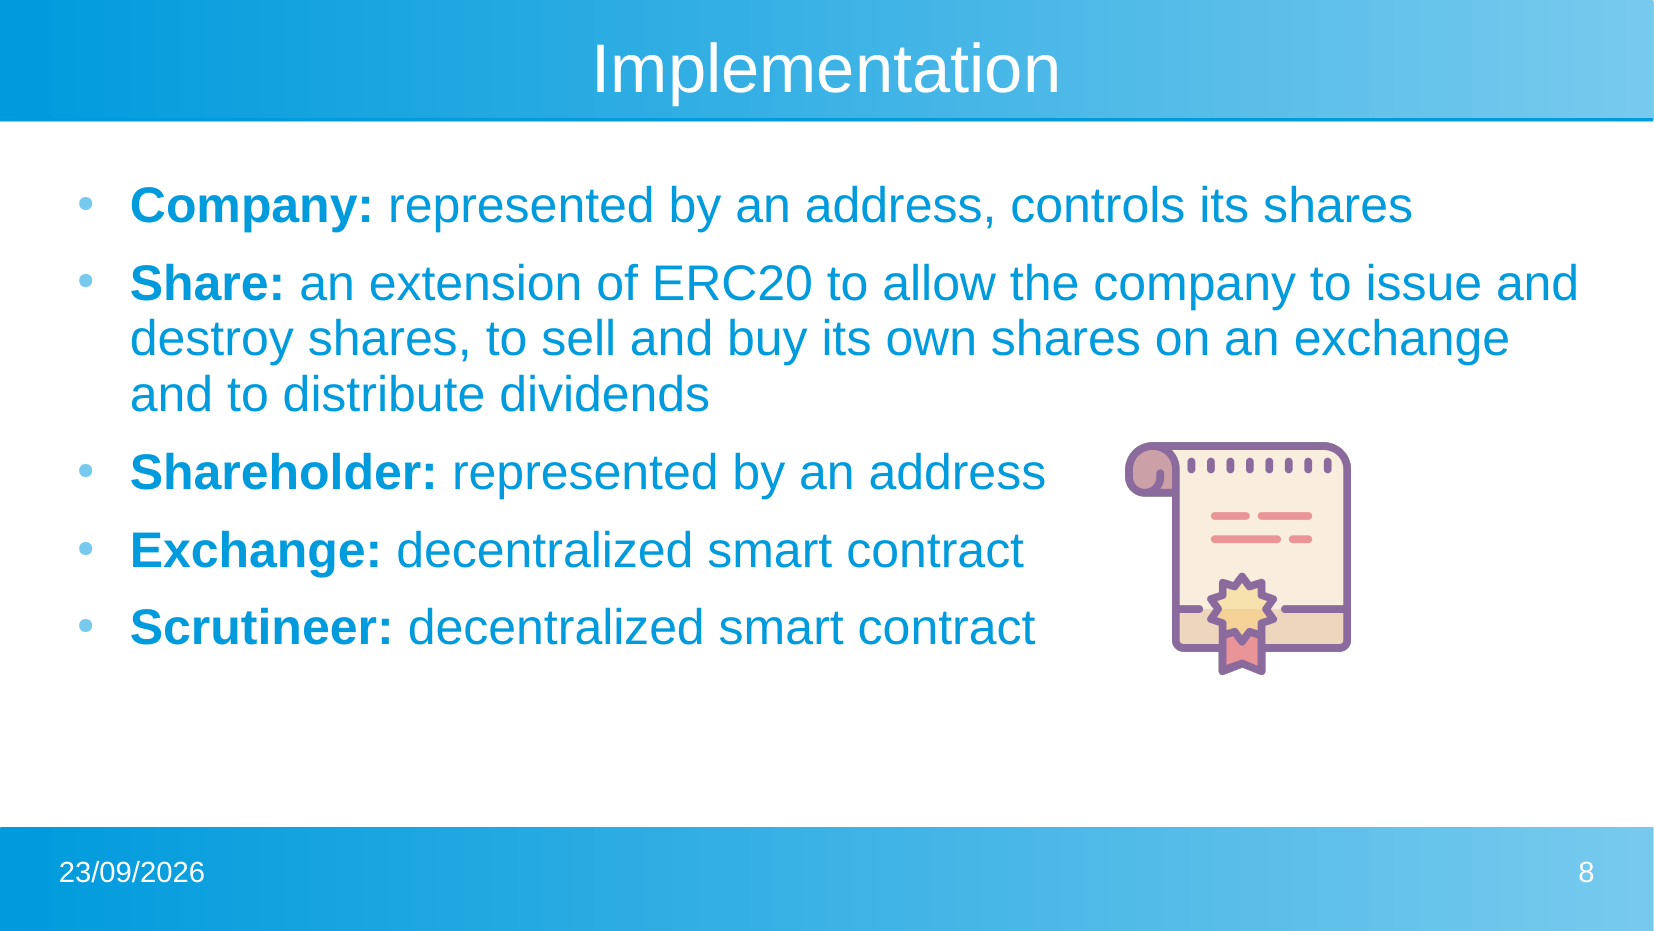

# Implementation
Company: represented by an address, controls its shares
Share: an extension of ERC20 to allow the company to issue and destroy shares, to sell and buy its own shares on an exchange and to distribute dividends
Shareholder: represented by an address
Exchange: decentralized smart contract
Scrutineer: decentralized smart contract
8